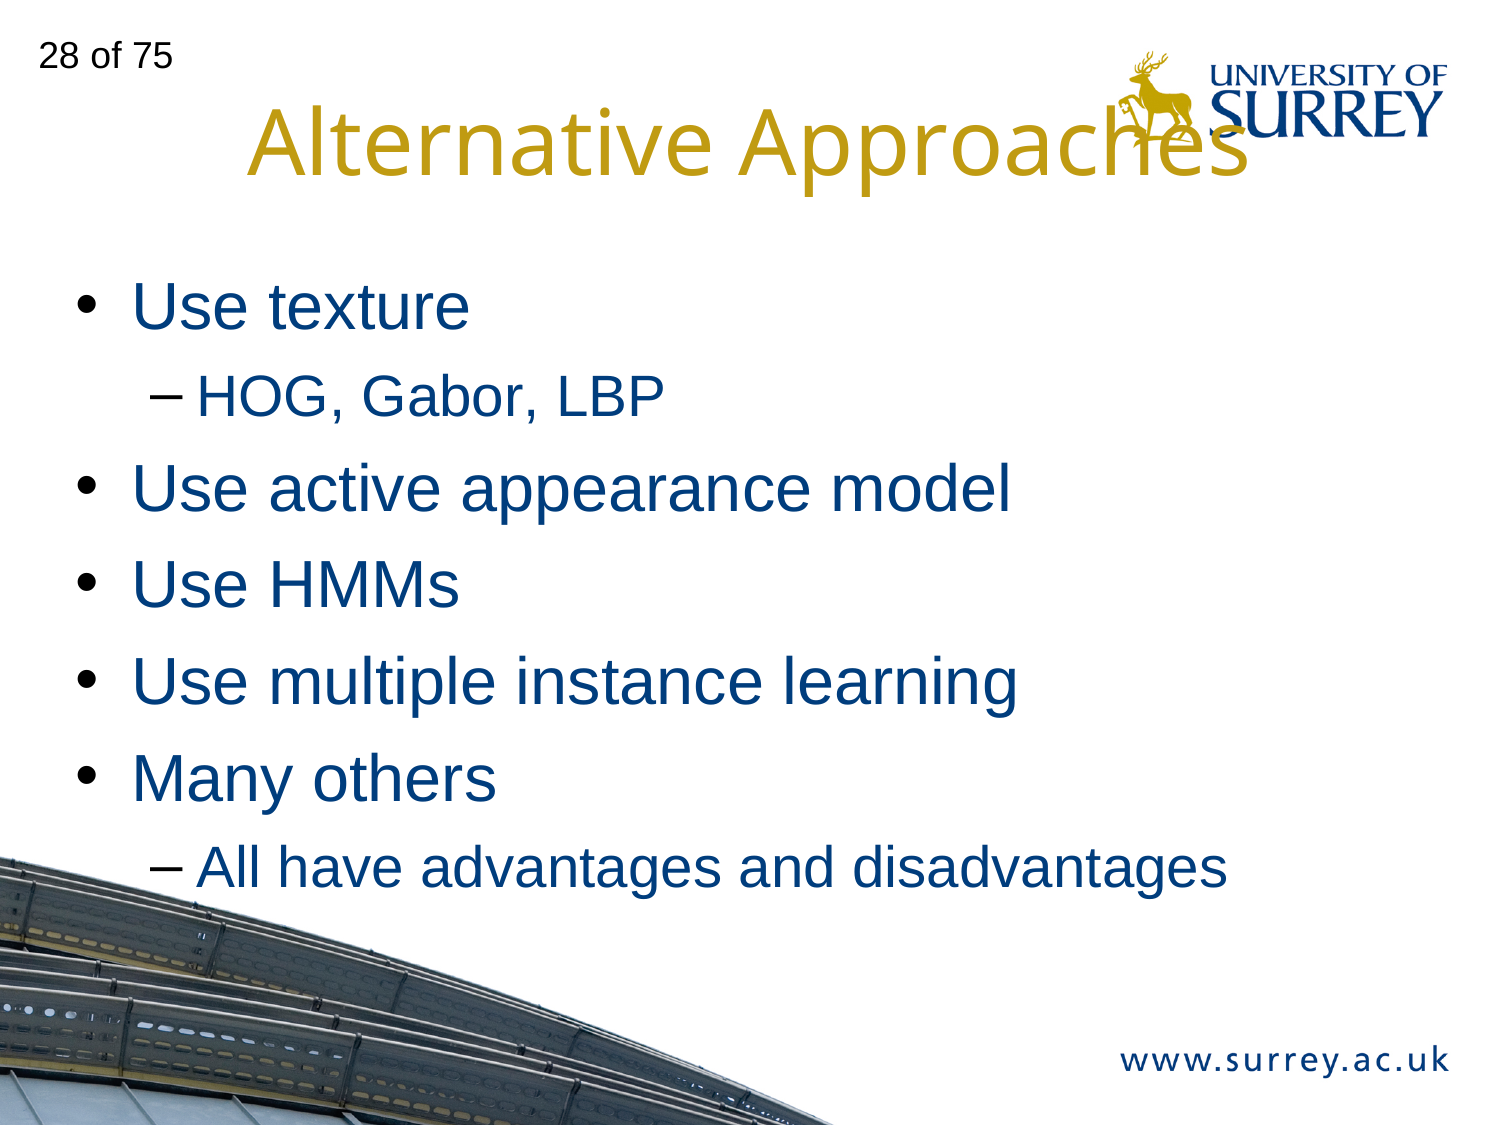

# Alternative Approaches
Use texture
HOG, Gabor, LBP
Use active appearance model
Use HMMs
Use multiple instance learning
Many others
All have advantages and disadvantages